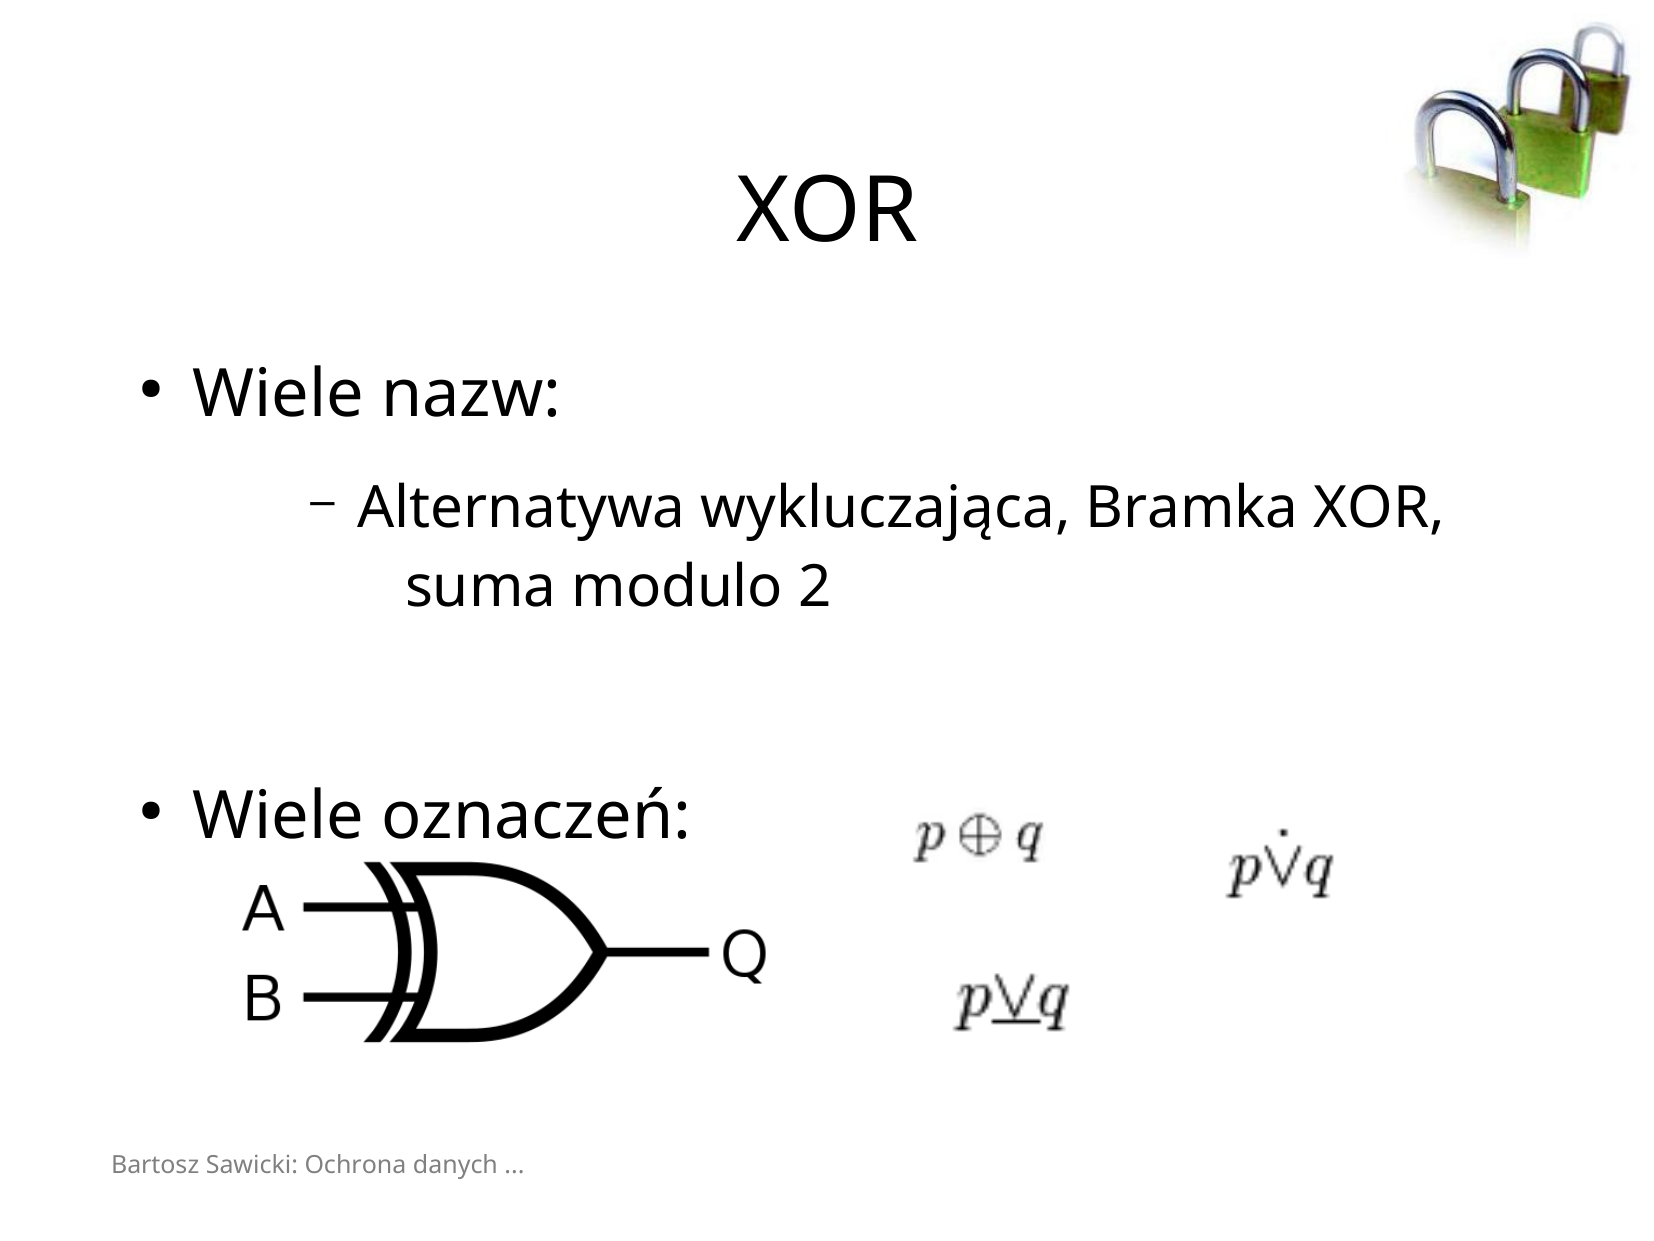

# XOR
Wiele nazw:
Alternatywa wykluczająca, Bramka XOR, suma modulo 2
Wiele oznaczeń: